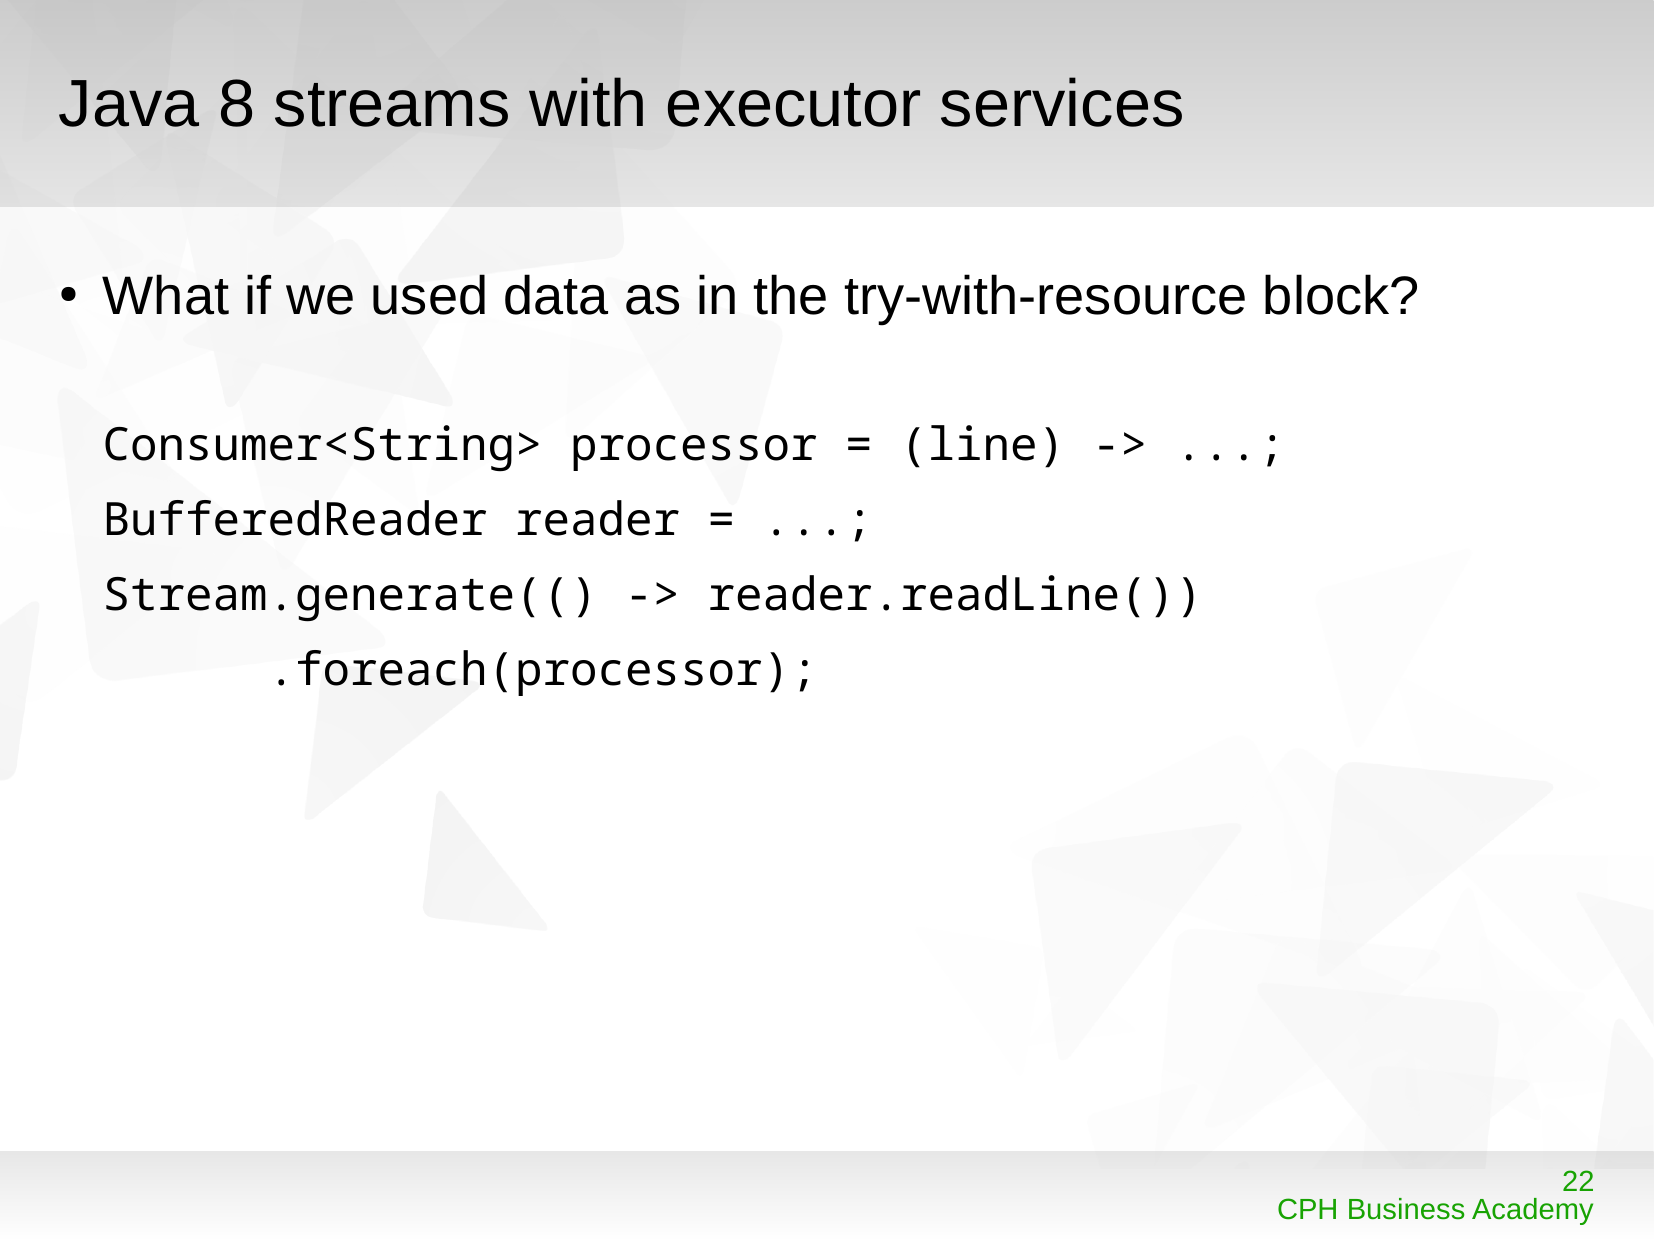

Java 8 streams with executor services
# What if we used data as in the try-with-resource block?
Consumer<String> processor = (line) -> ...;
BufferedReader reader = ...;
Stream.generate(() -> reader.readLine())
 .foreach(processor);
22
CPH Business Academy